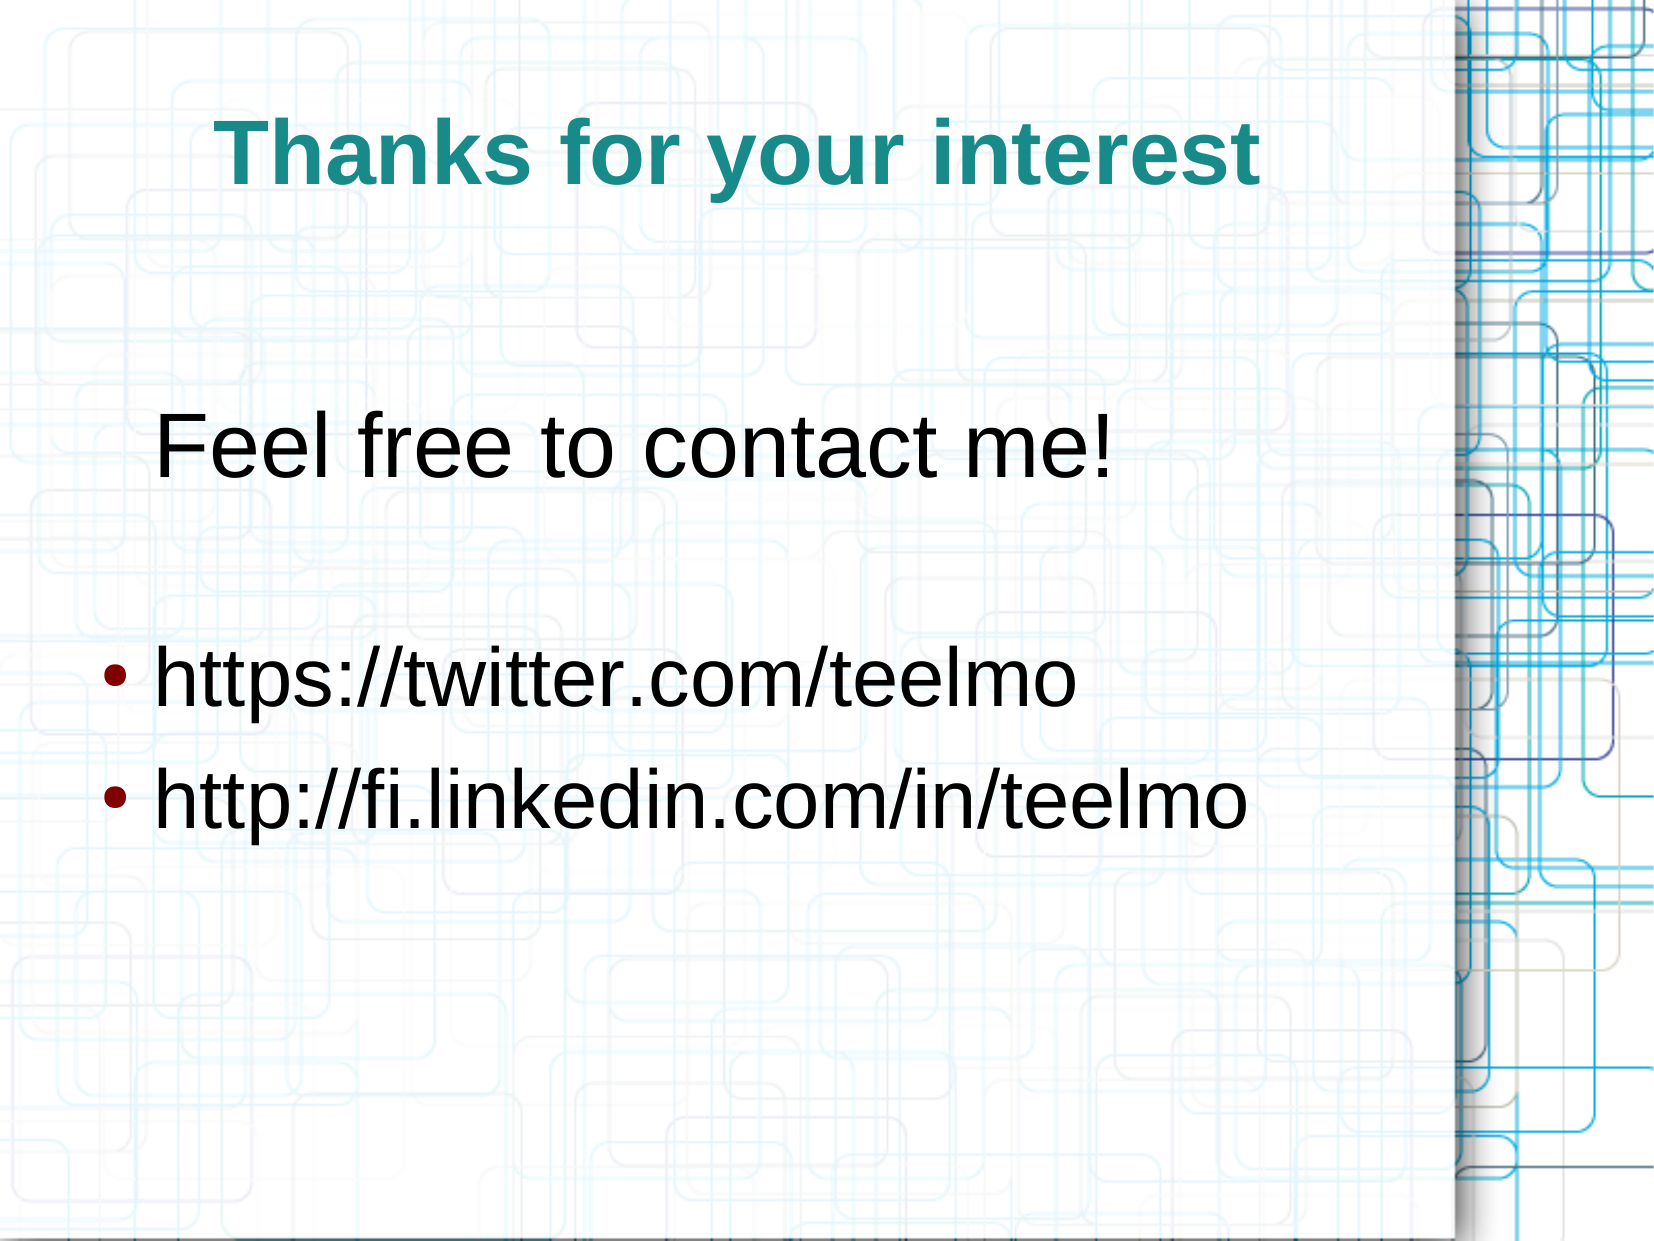

# Thanks for your interest
Feel free to contact me!
https://twitter.com/teelmo
http://fi.linkedin.com/in/teelmo